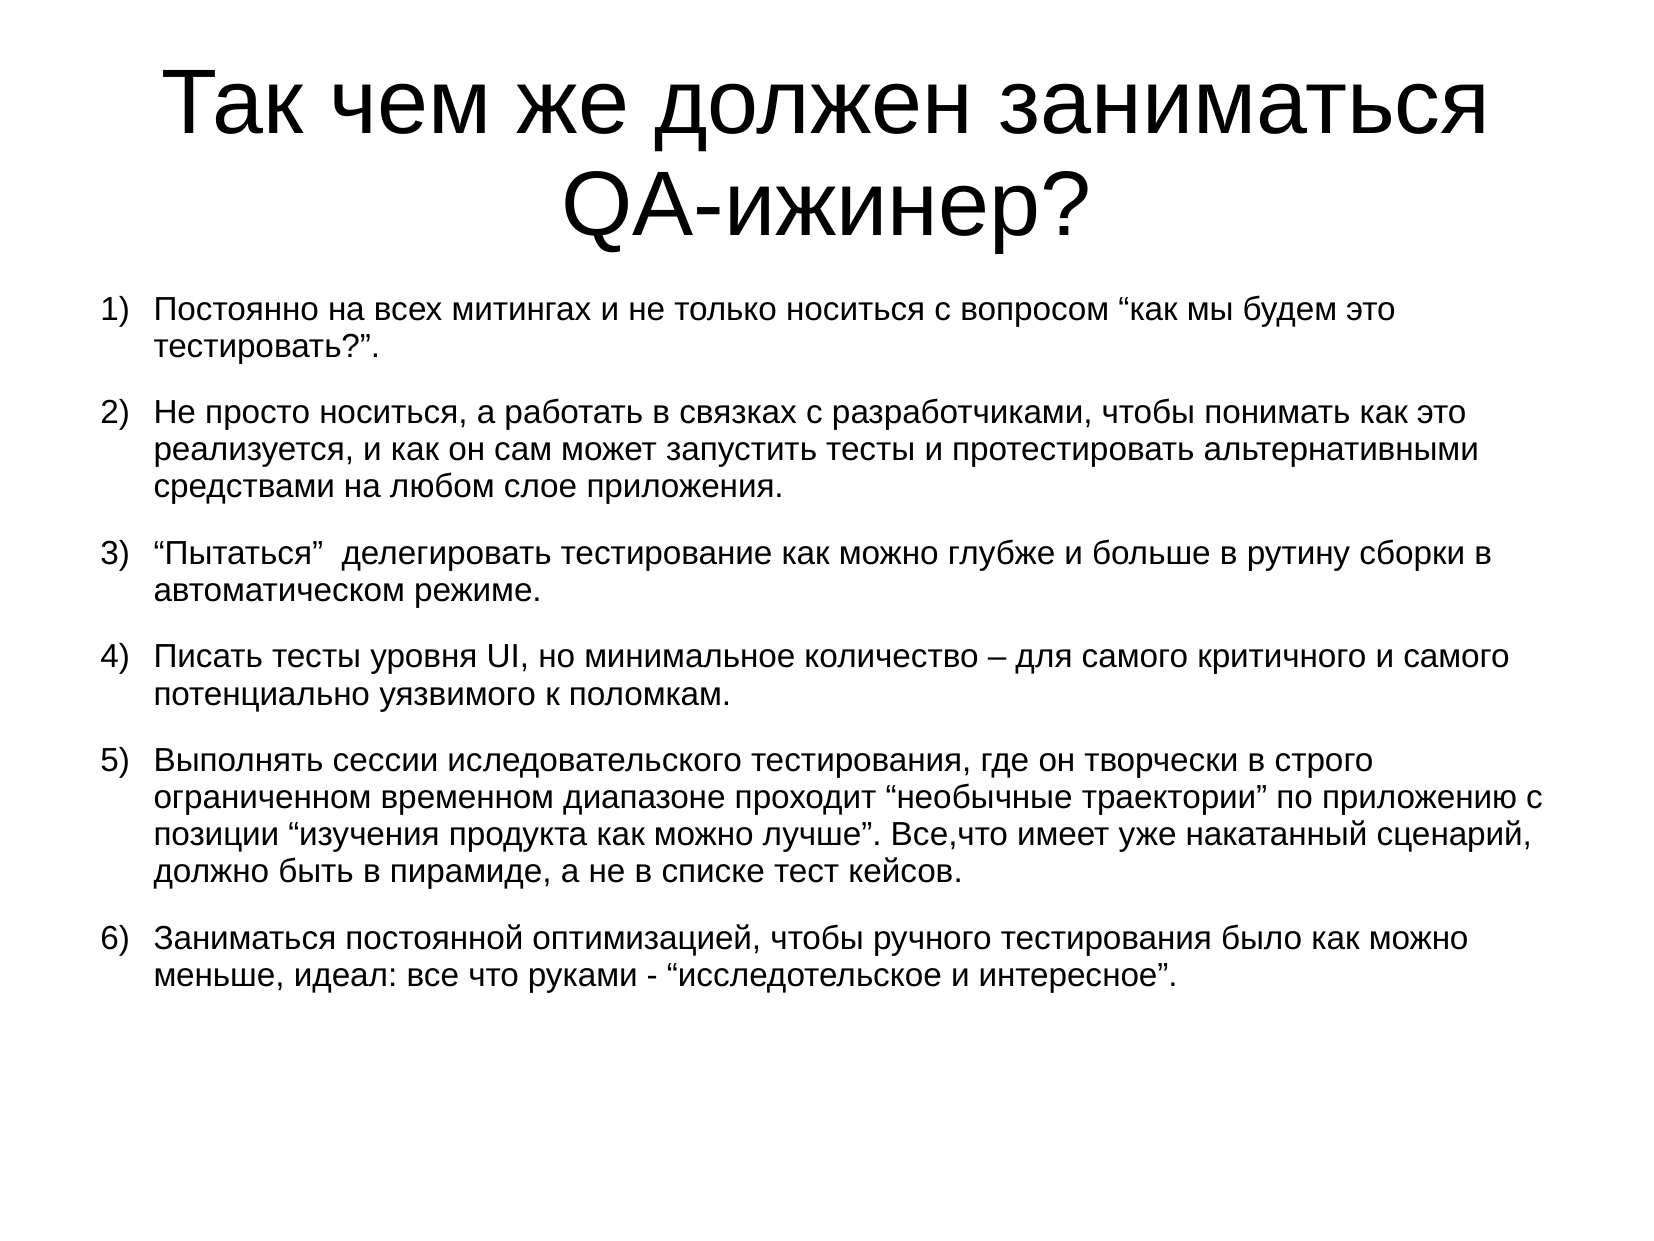

# Так чем же должен заниматься QA-ижинер?
Постоянно на всех митингах и не только носиться с вопросом “как мы будем это тестировать?”.
Не просто носиться, а работать в связках с разработчиками, чтобы понимать как это реализуется, и как он сам может запустить тесты и протестировать альтернативными средствами на любом слое приложения.
“Пытаться” делегировать тестирование как можно глубже и больше в рутину сборки в автоматическом режиме.
Писать тесты уровня UI, но минимальное количество – для самого критичного и самого потенциально уязвимого к поломкам.
Выполнять сессии иследовательского тестирования, где он творчески в строго ограниченном временном диапазоне проходит “необычные траектории” по приложению с позиции “изучения продукта как можно лучше”. Все,что имеет уже накатанный сценарий, должно быть в пирамиде, а не в списке тест кейсов.
Заниматься постоянной оптимизацией, чтобы ручного тестирования было как можно меньше, идеал: все что руками - “исследотельское и интересное”.